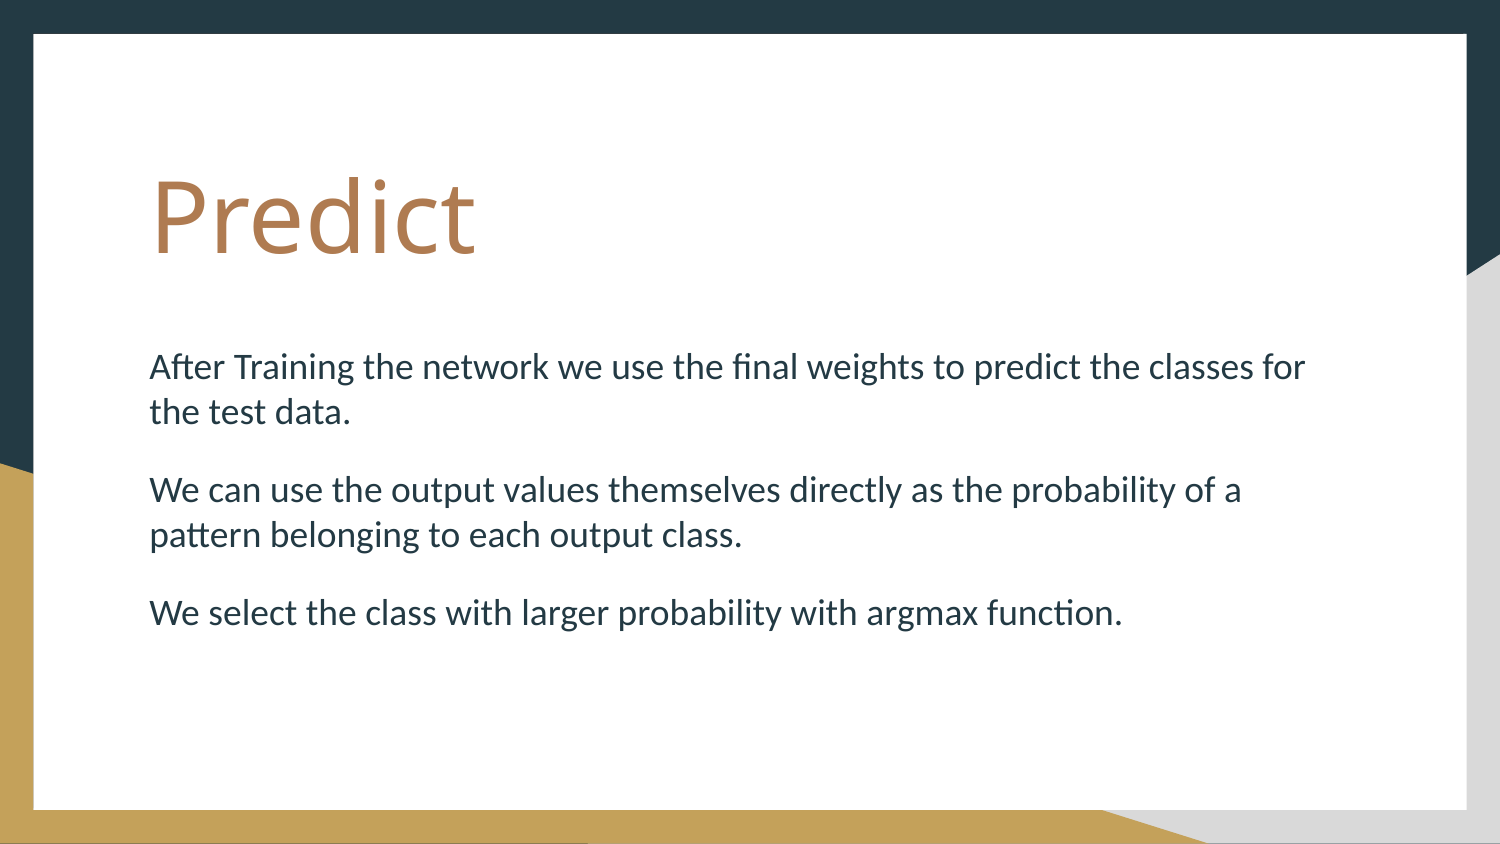

# Predict
After Training the network we use the final weights to predict the classes for the test data.
We can use the output values themselves directly as the probability of a pattern belonging to each output class.
We select the class with larger probability with argmax function.